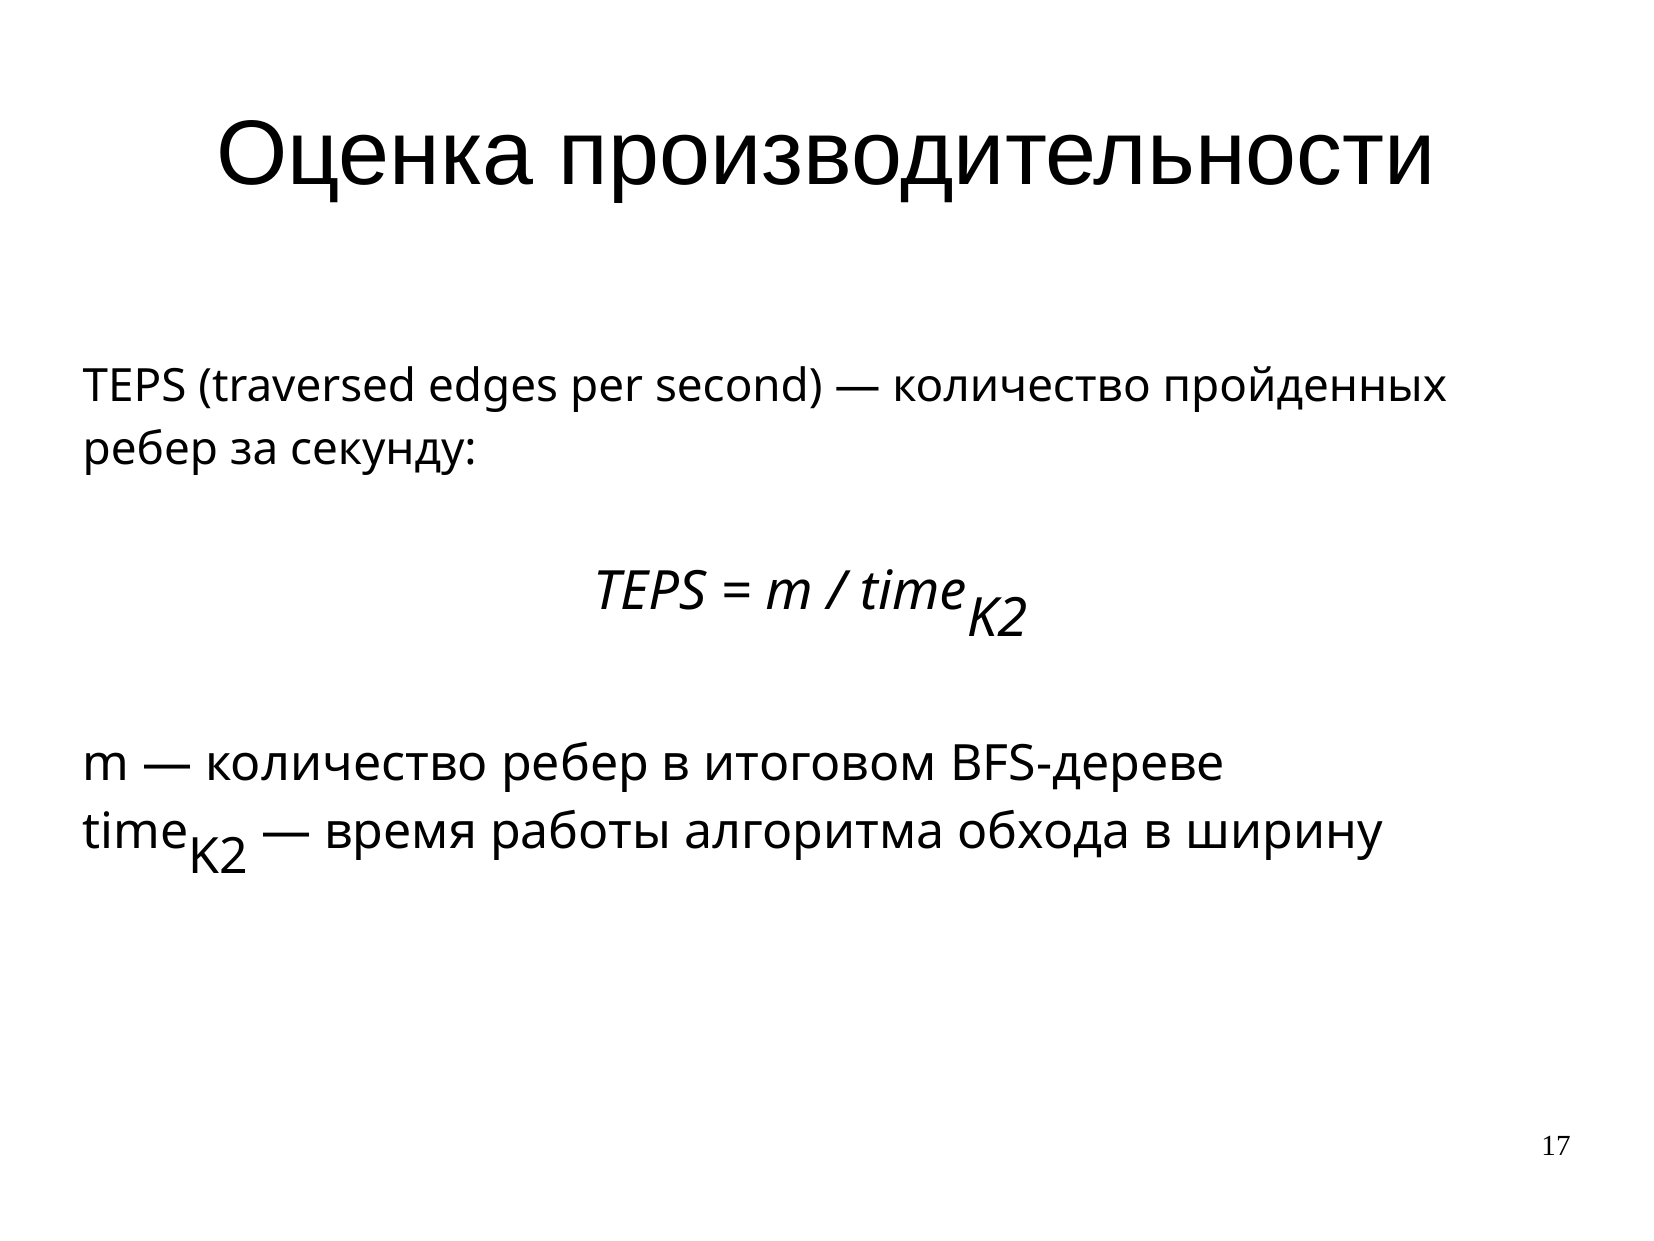

# Оценка производительности
TEPS (traversed edges per second) — количество пройденных ребер за секунду:
TEPS = m / timeK2
m — количество ребер в итоговом BFS-дереве
timeK2 — время работы алгоритма обхода в ширину
17